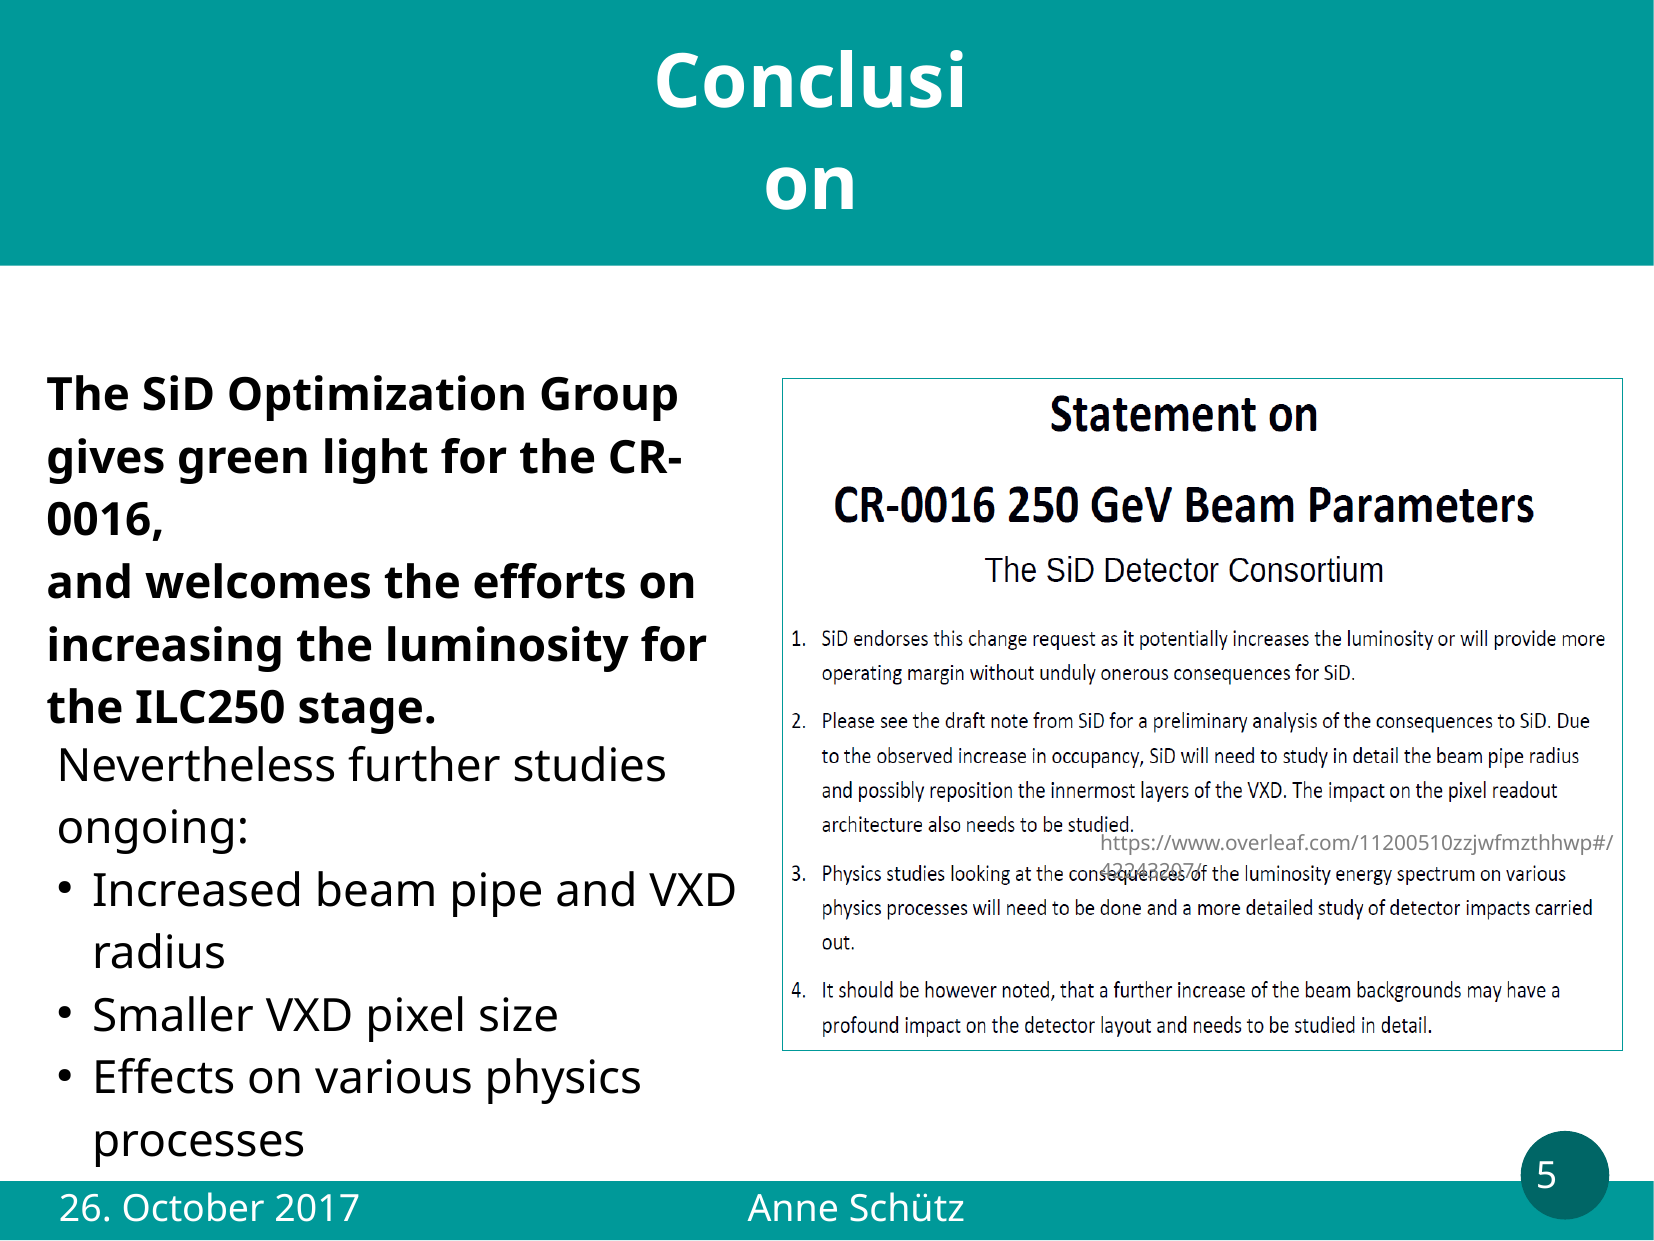

# Conclusion
The SiD Optimization Group gives green light for the CR-0016,
and welcomes the efforts on increasing the luminosity for the ILC250 stage.
Nevertheless further studies ongoing:
Increased beam pipe and VXD radius
Smaller VXD pixel size
Effects on various physics processes
https://www.overleaf.com/11200510zzjwfmzthhwp#/42243207/